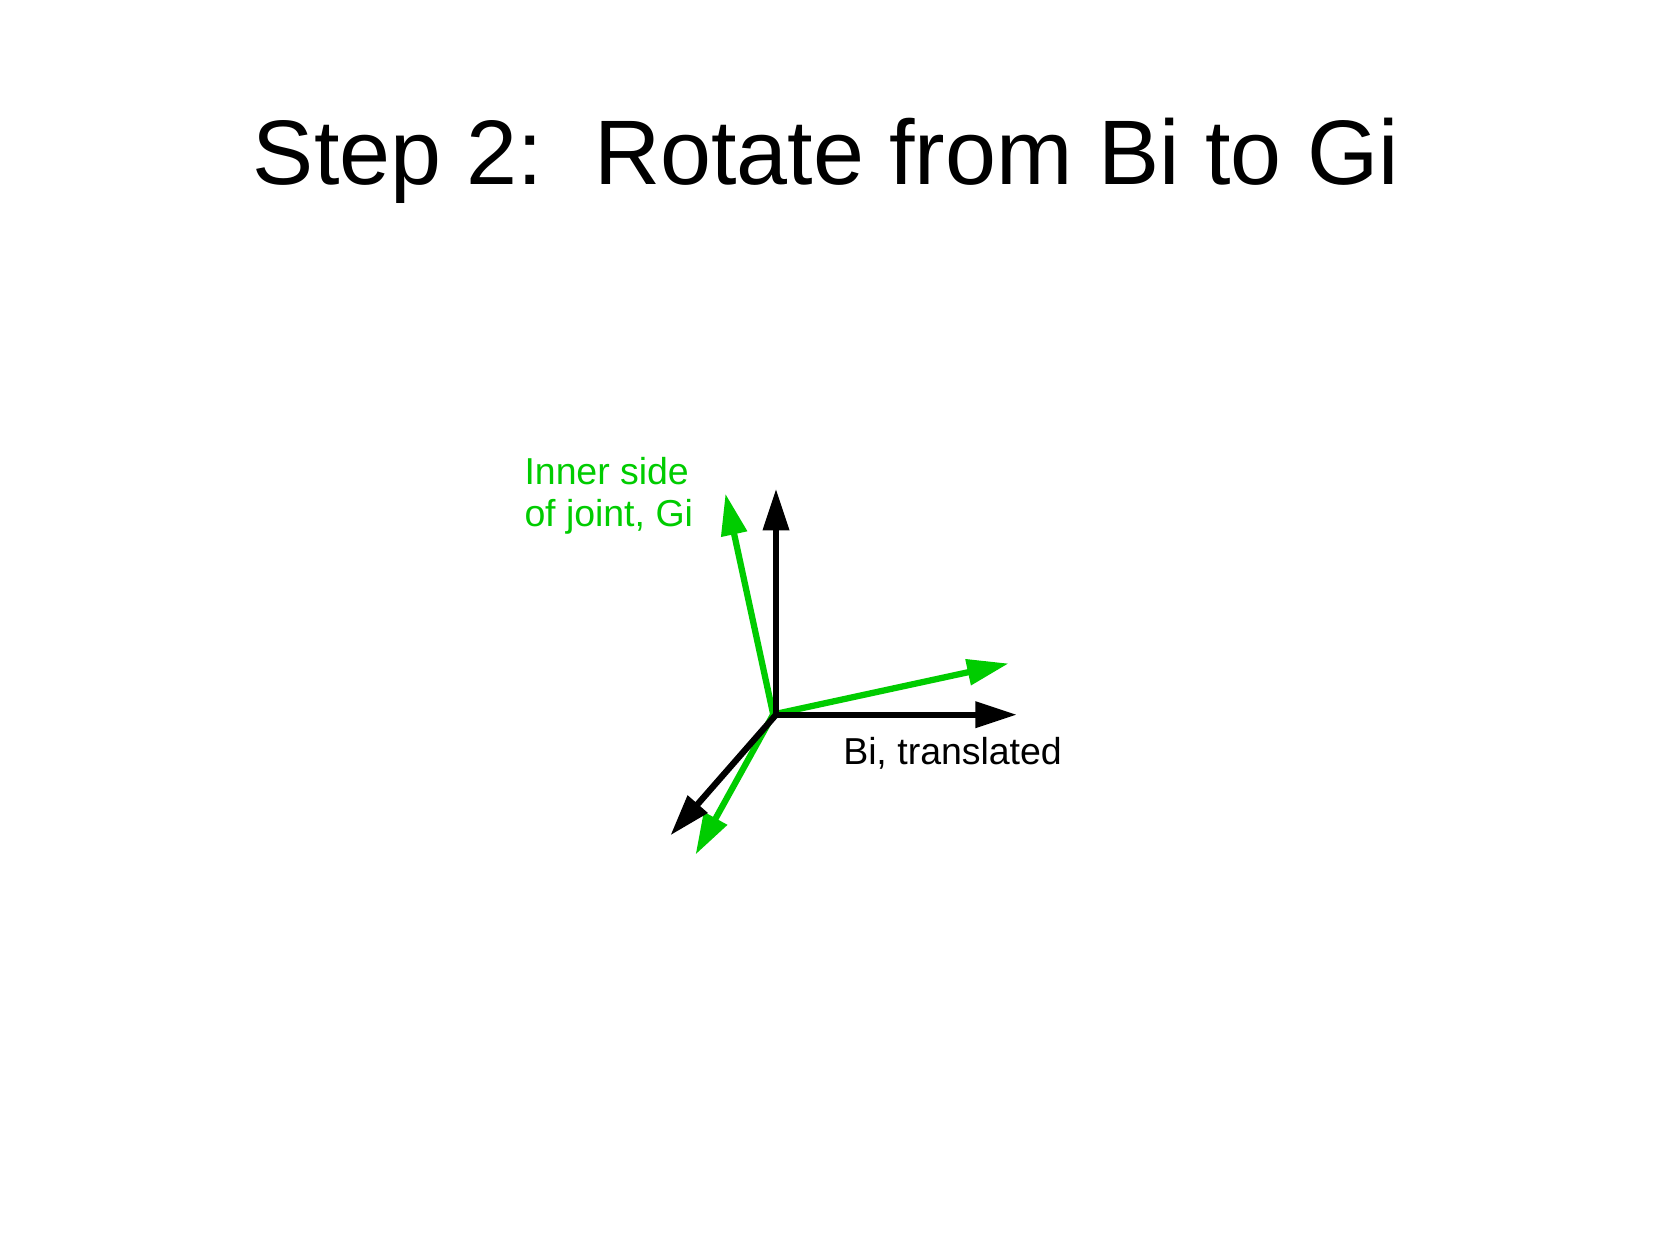

# Step 2: Rotate from Bi to Gi
Inner side
of joint, Gi
Bi, translated